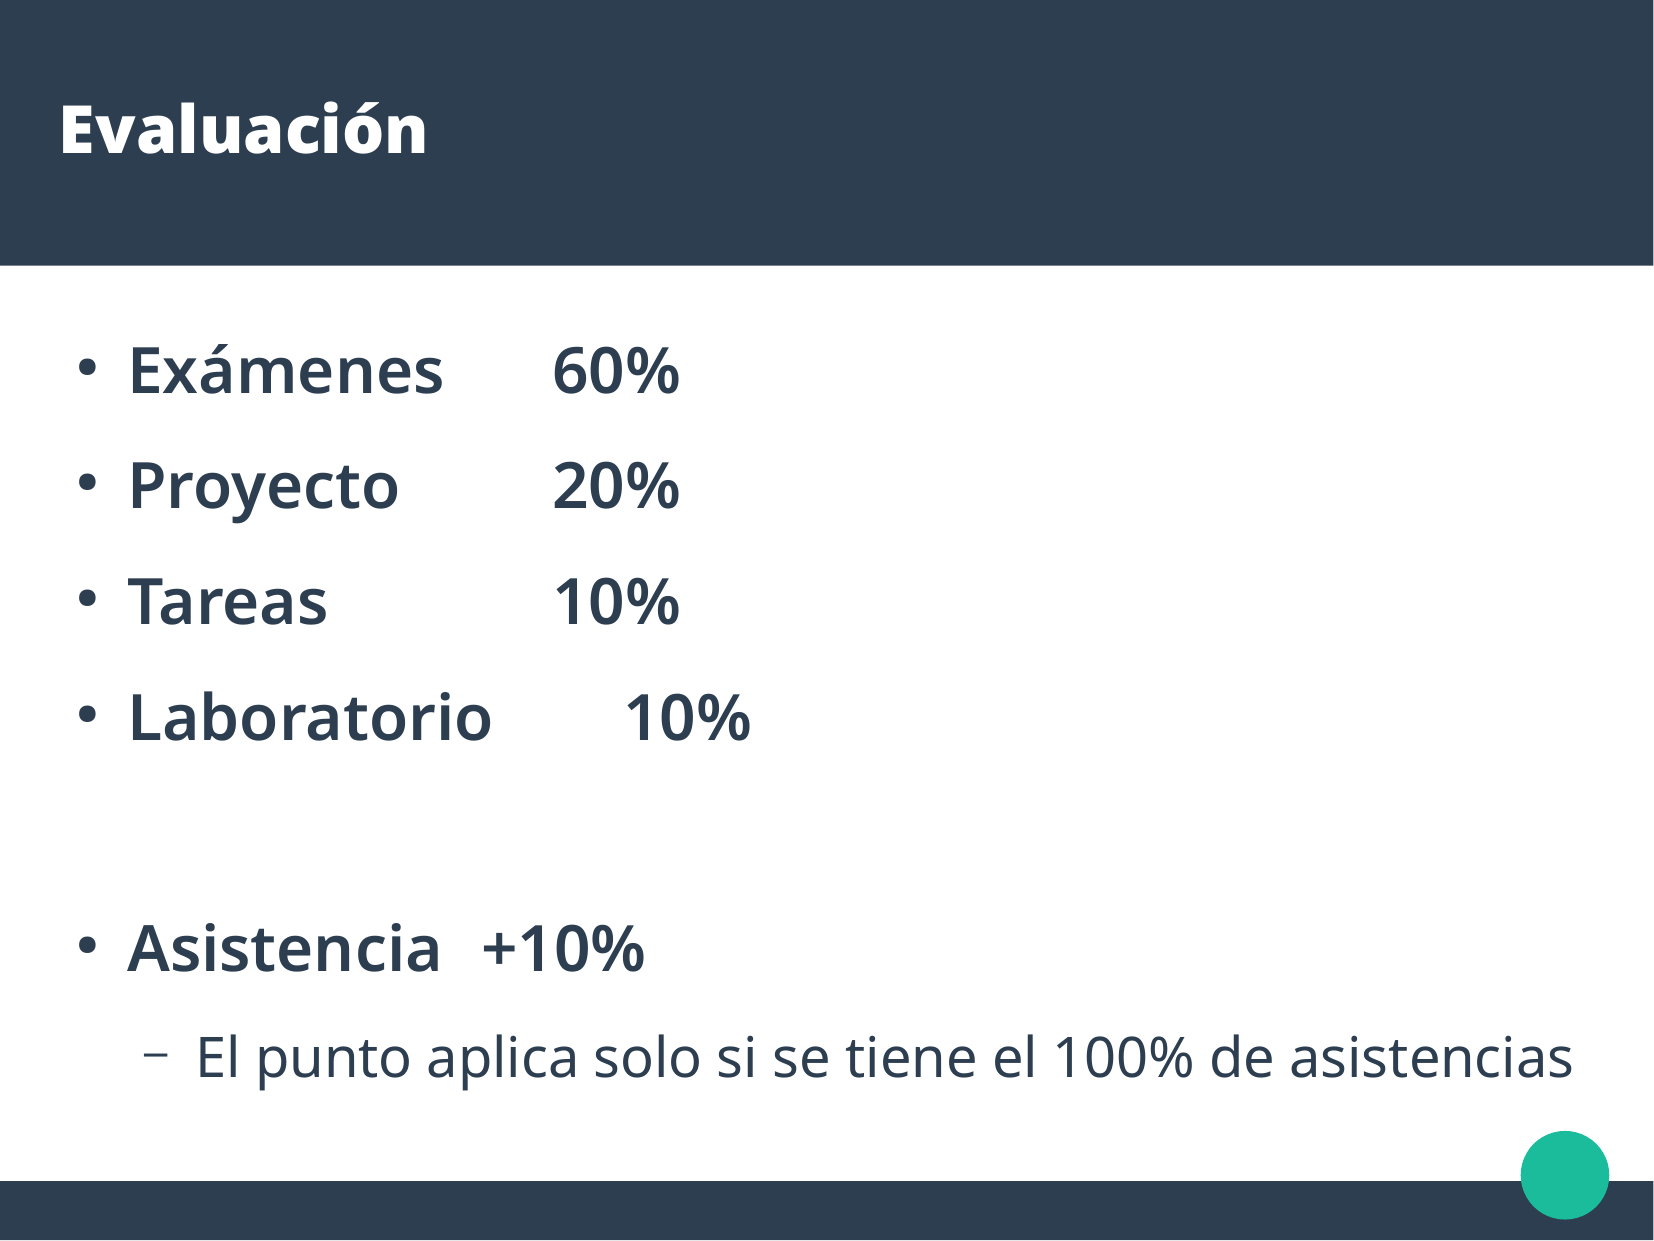

# Evaluación
Exámenes		60%
Proyecto			20%
Tareas				10%
Laboratorio		10%
Asistencia	+10%
El punto aplica solo si se tiene el 100% de asistencias